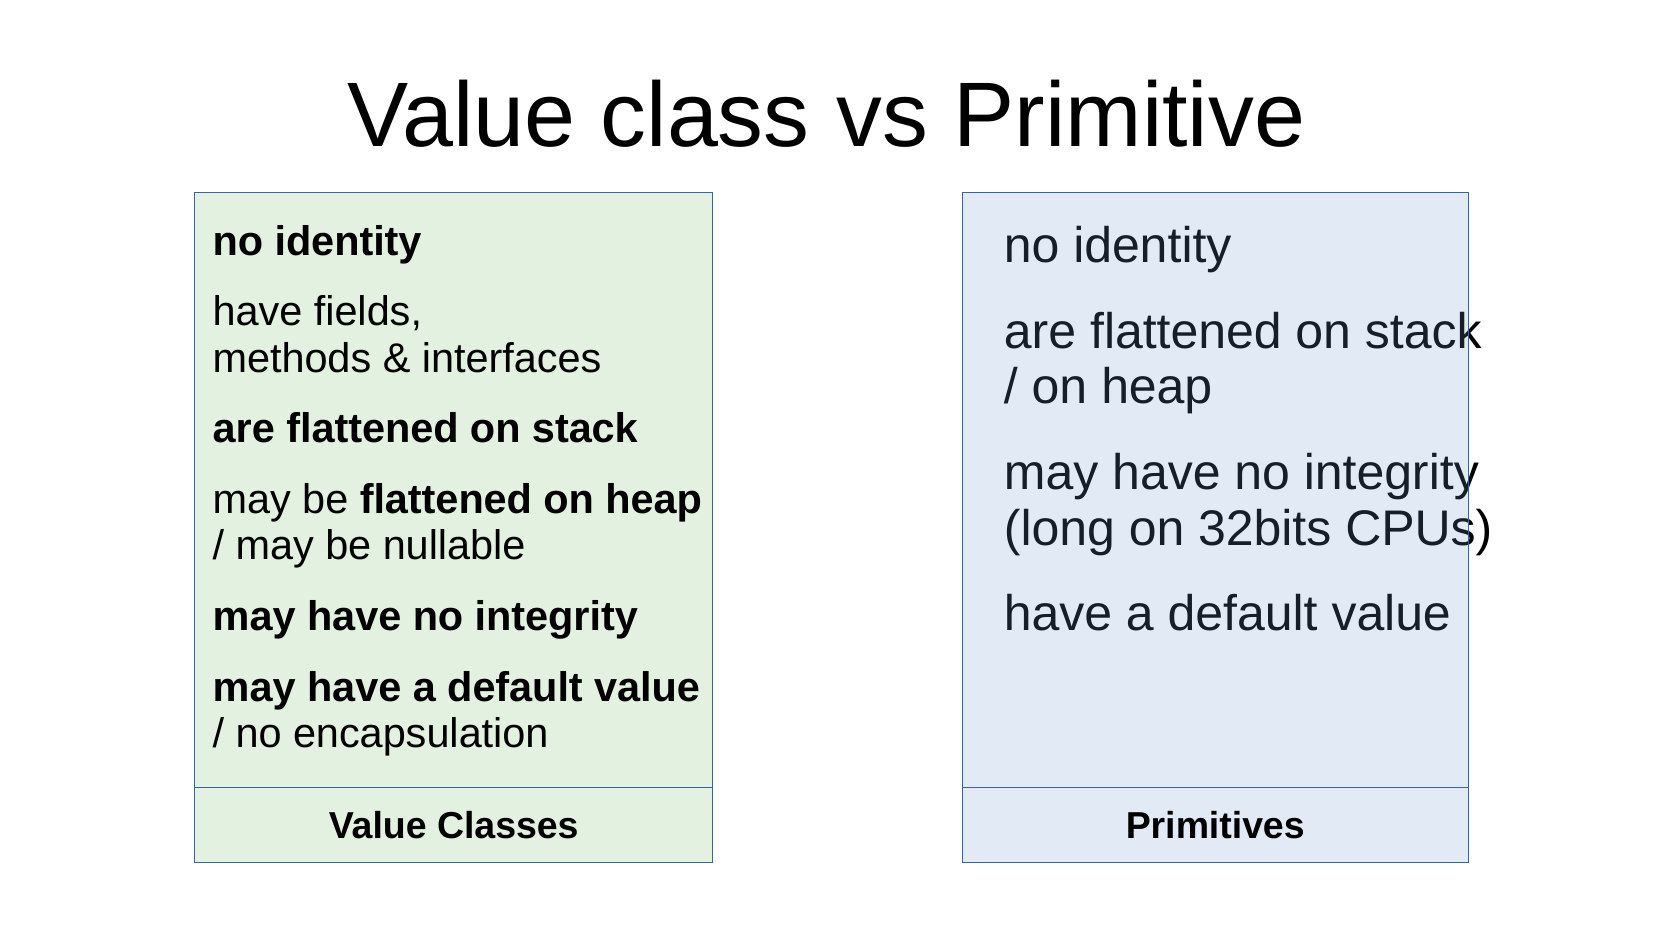

# Value class vs Primitive
no identity
have fields,
methods & interfaces
are flattened on stack
may be flattened on heap
/ may be nullable
may have no integrity
may have a default value
/ no encapsulation
no identity
are flattened on stack
/ on heap
may have no integrity
(long on 32bits CPUs)
have a default value
Value Classes
Primitives